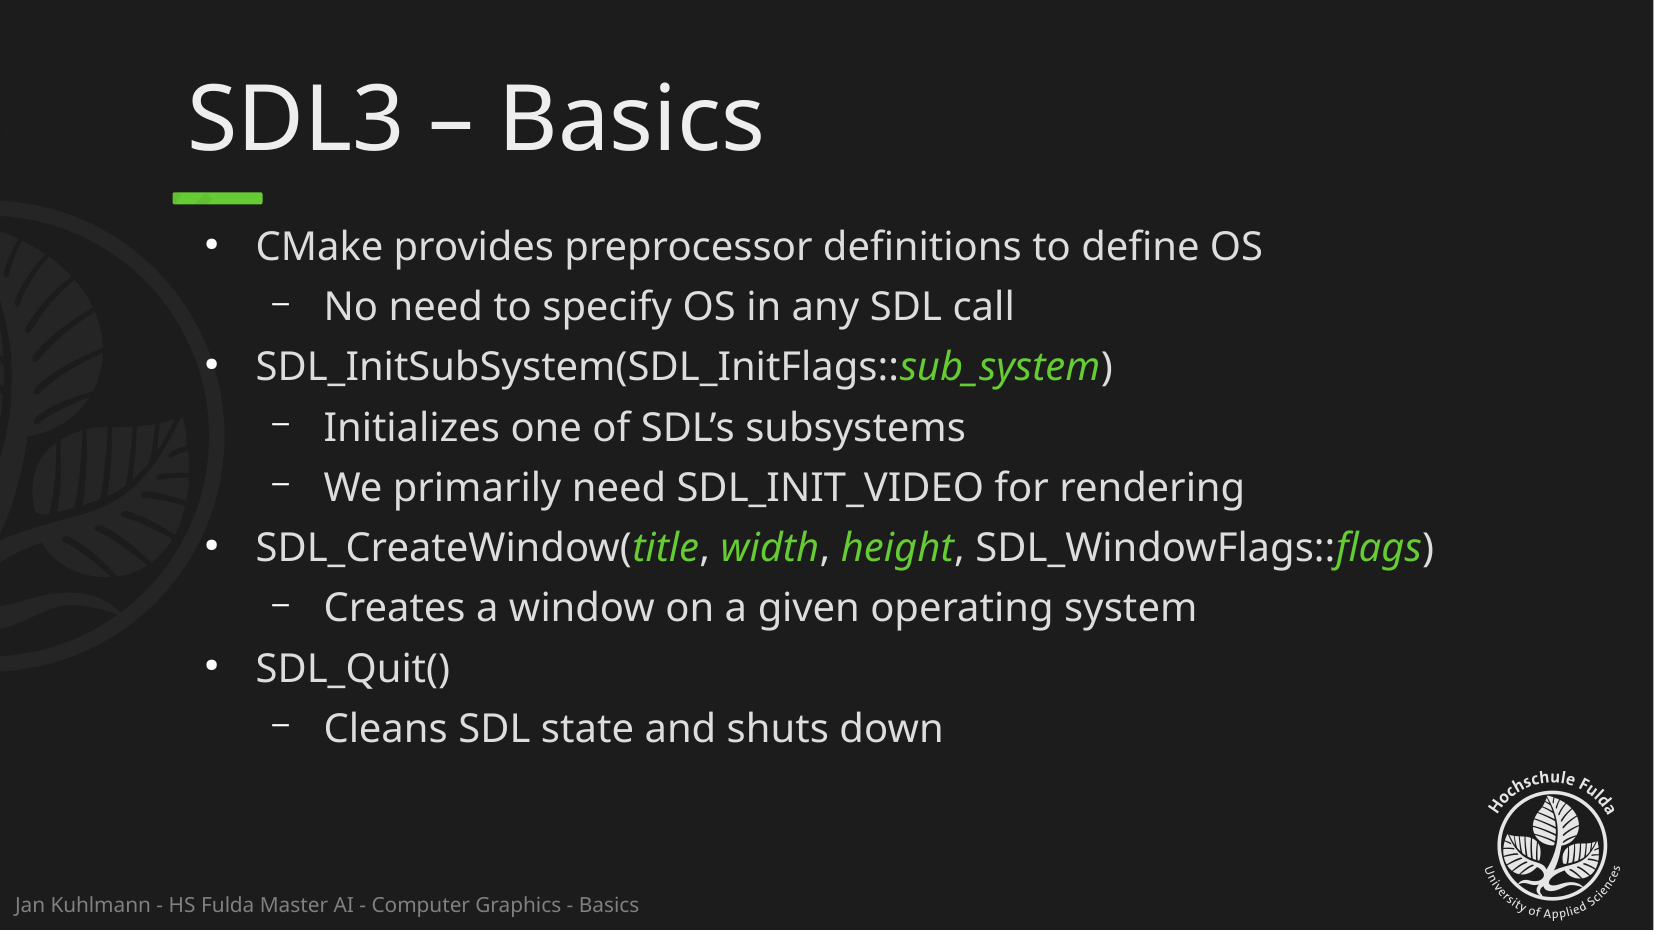

# SDL3 – Basics
CMake provides preprocessor definitions to define OS
No need to specify OS in any SDL call
SDL_InitSubSystem(SDL_InitFlags::sub_system)
Initializes one of SDL’s subsystems
We primarily need SDL_INIT_VIDEO for rendering
SDL_CreateWindow(title, width, height, SDL_WindowFlags::flags)
Creates a window on a given operating system
SDL_Quit()
Cleans SDL state and shuts down
Jan Kuhlmann - HS Fulda Master AI - Computer Graphics - Basics